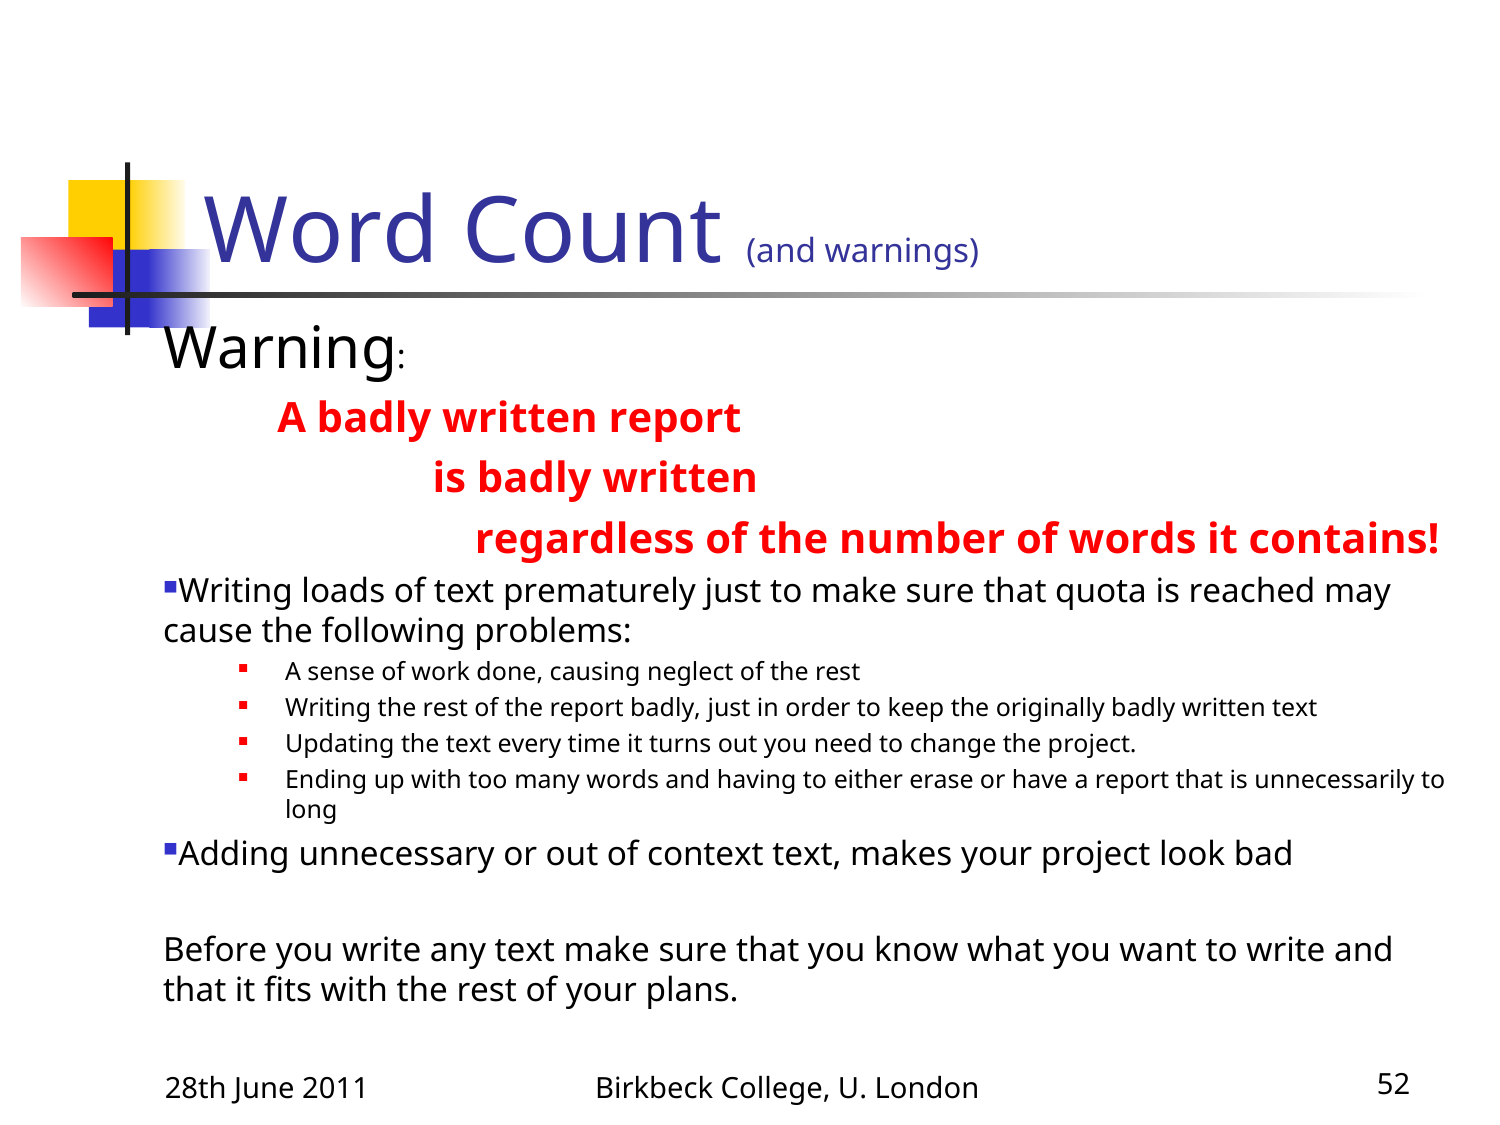

# Word Count (and warnings)
Warning:
A badly written report
is badly written
		regardless of the number of words it contains!
Writing loads of text prematurely just to make sure that quota is reached may cause the following problems:
A sense of work done, causing neglect of the rest
Writing the rest of the report badly, just in order to keep the originally badly written text
Updating the text every time it turns out you need to change the project.
Ending up with too many words and having to either erase or have a report that is unnecessarily to long
Adding unnecessary or out of context text, makes your project look bad
Before you write any text make sure that you know what you want to write and that it fits with the rest of your plans.
28th June 2011
Birkbeck College, U. London